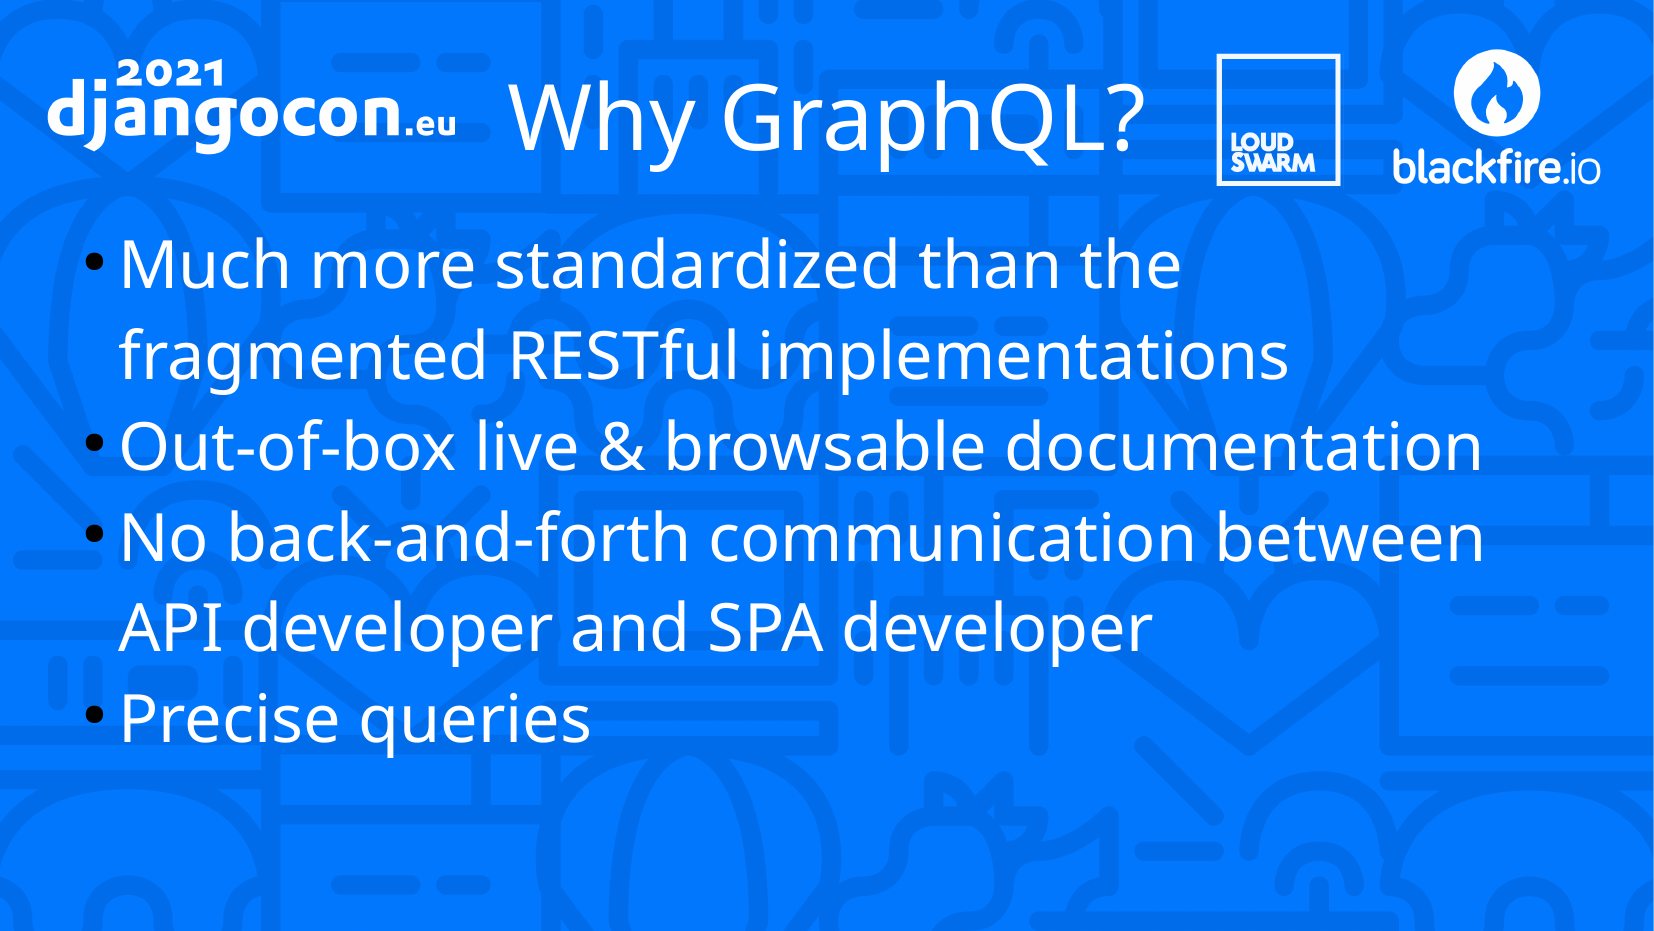

# Why GraphQL?
Much more standardized than the fragmented RESTful implementations
Out-of-box live & browsable documentation
No back-and-forth communication between API developer and SPA developer
Precise queries